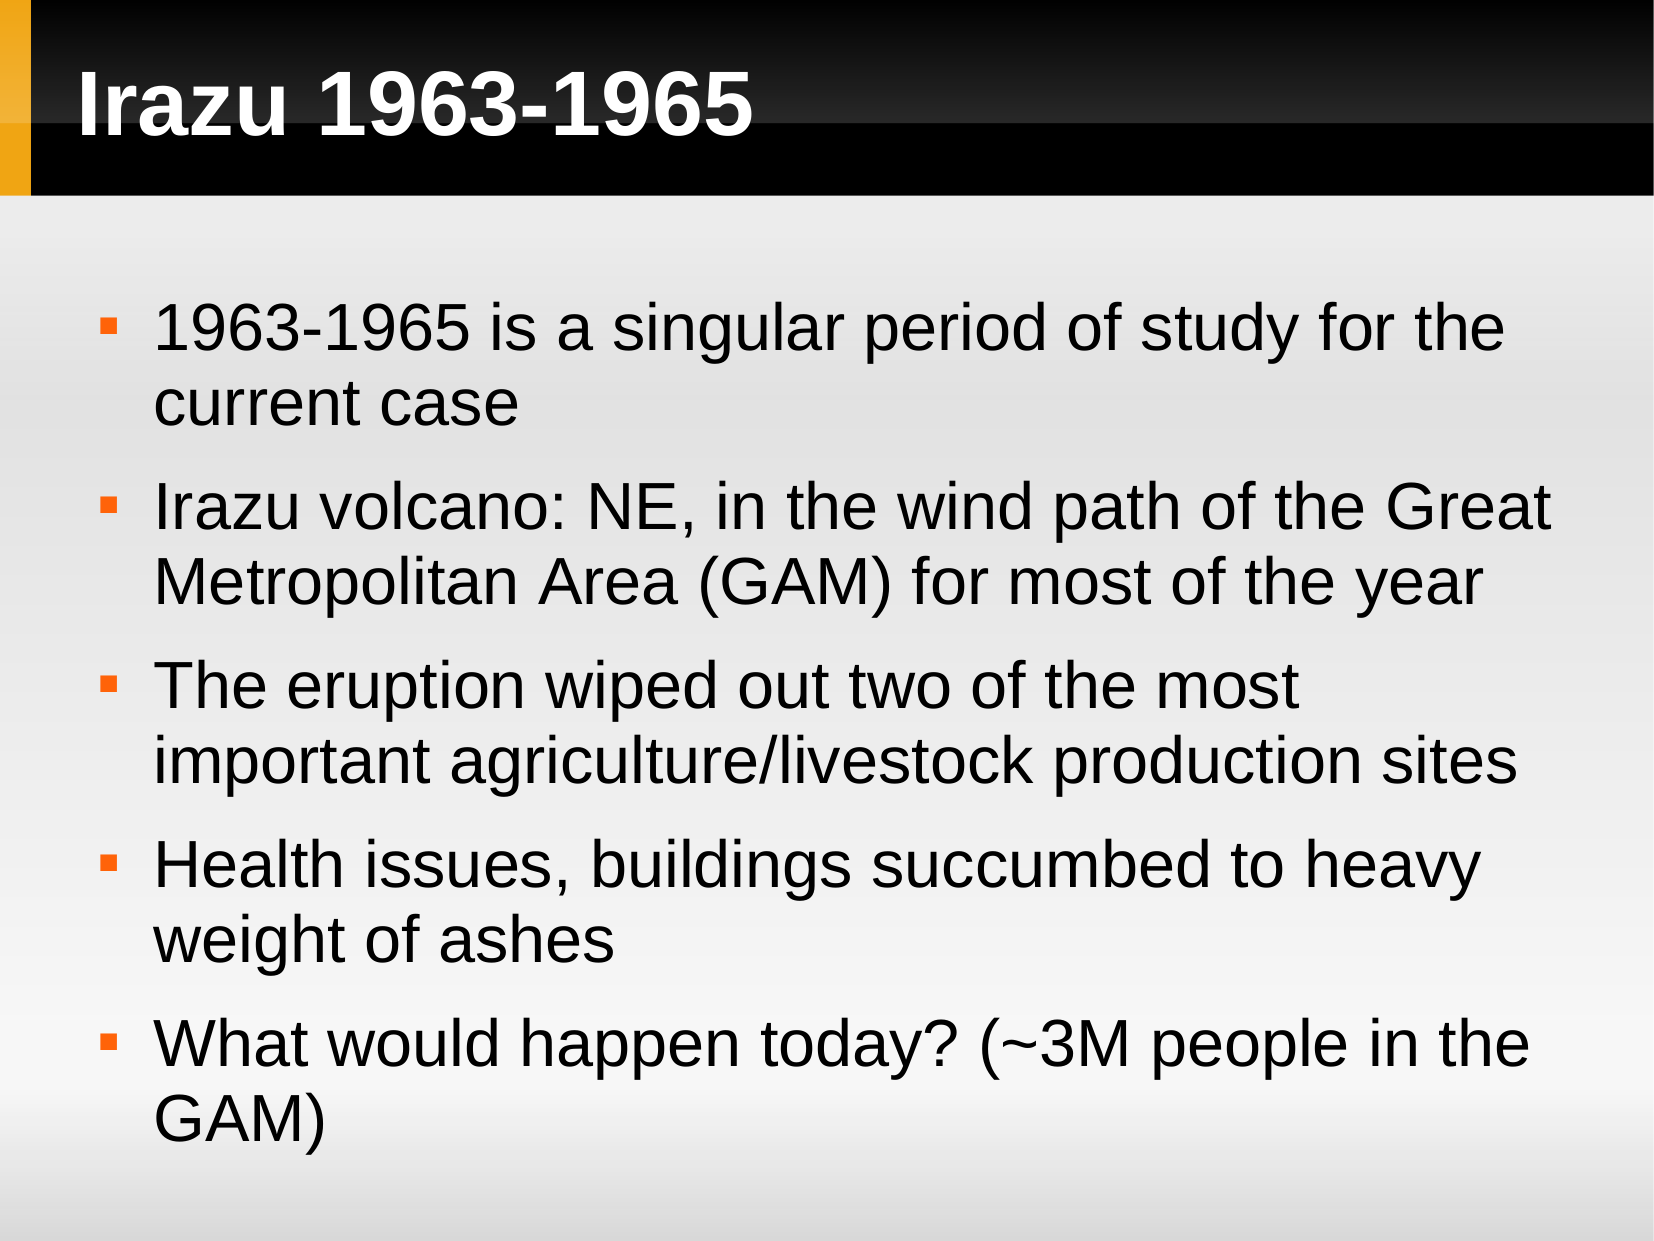

# Irazu 1963-1965
1963-1965 is a singular period of study for the current case
Irazu volcano: NE, in the wind path of the Great Metropolitan Area (GAM) for most of the year
The eruption wiped out two of the most important agriculture/livestock production sites
Health issues, buildings succumbed to heavy weight of ashes
What would happen today? (~3M people in the GAM)